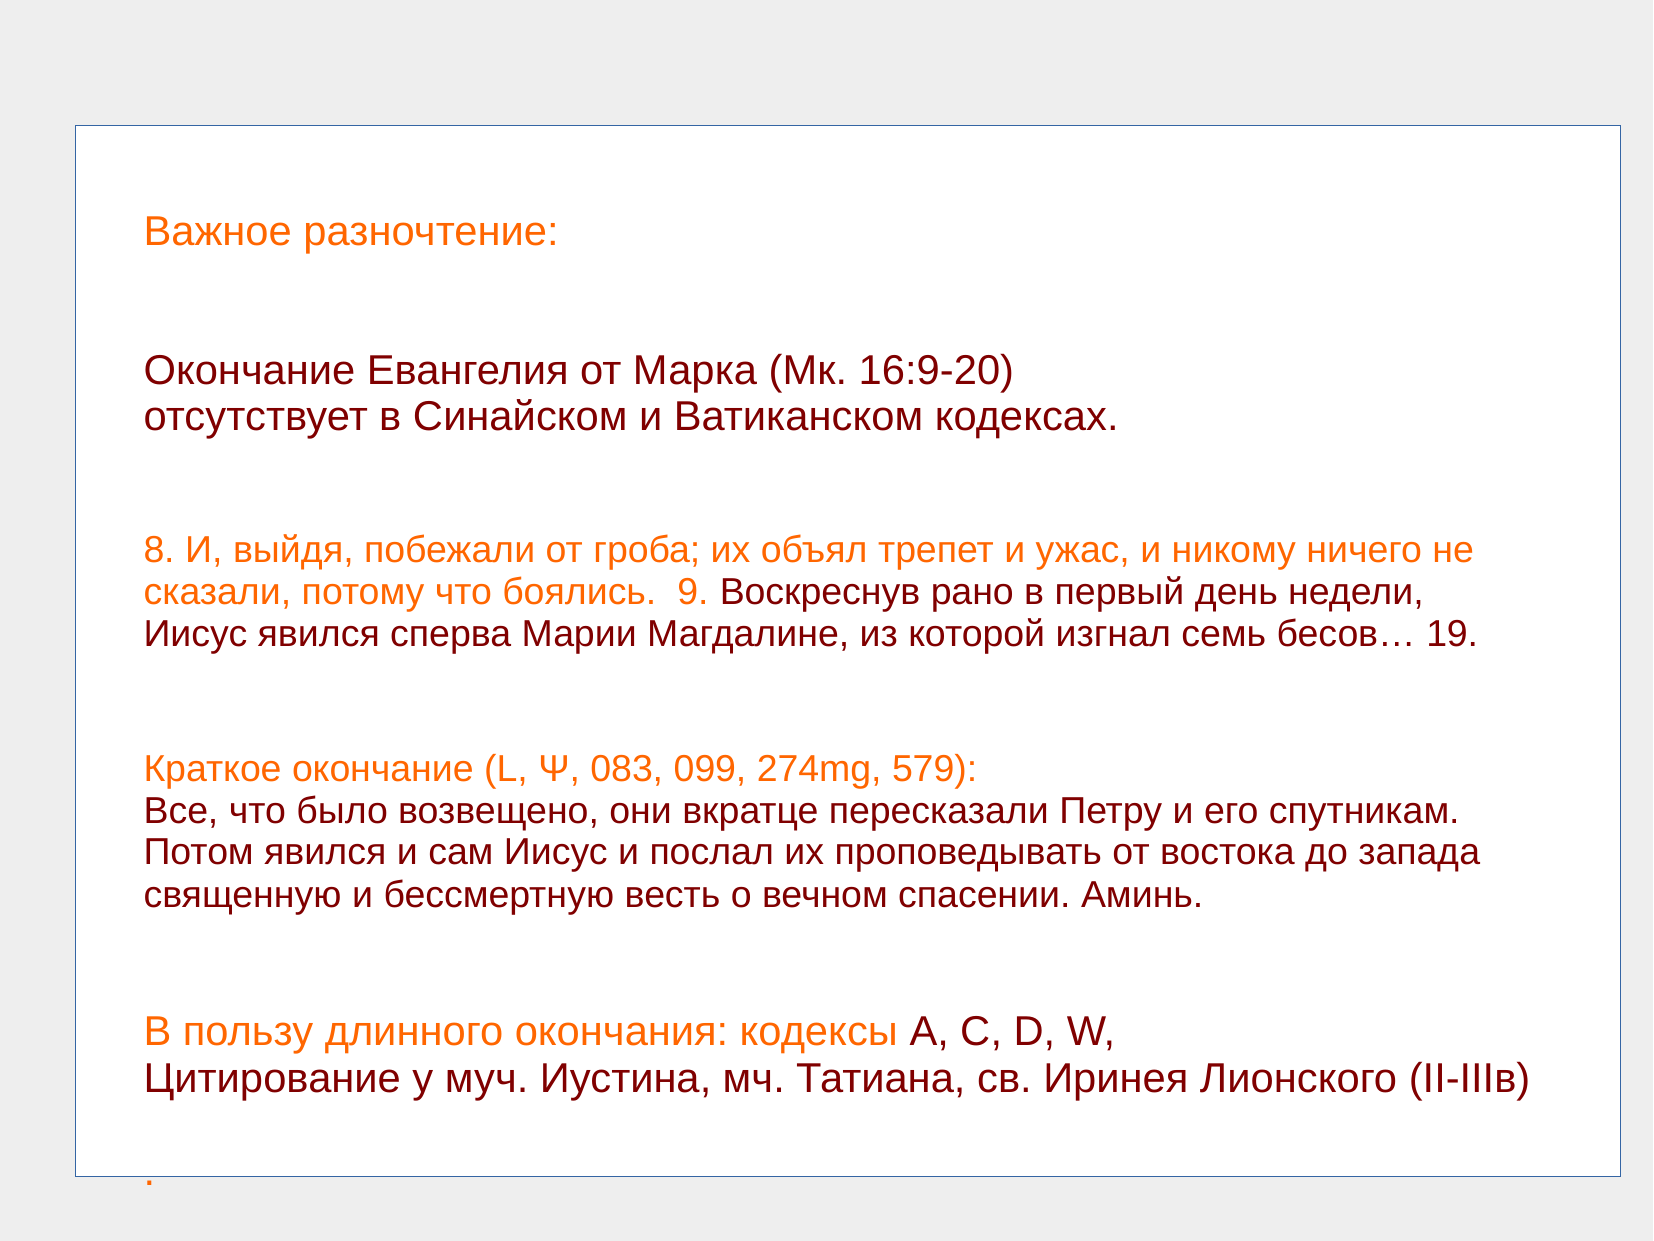

# Важное разночтение:
Окончание Евангелия от Марка (Мк. 16:9-20)
отсутствует в Синайском и Ватиканском кодексах.
8. И, выйдя, побежали от гроба; их объял трепет и ужас, и никому ничего не сказали, потому что боялись. 9. Воскреснув рано в первый день недели, Иисус явился сперва Марии Магдалине, из которой изгнал семь бесов… 19.
Краткое окончание (L, Ψ, 083, 099, 274mg, 579):
Все, что было возвещено, они вкратце пересказали Петру и его спутникам. Потом явился и сам Иисус и послал их проповедывать от востока до запада священную и бессмертную весть о вечном спасении. Аминь.
В пользу длинного окончания: кодексы A, C, D, W,
Цитирование у муч. Иустина, мч. Татиана, св. Иринея Лионского (II-IIIв)
.